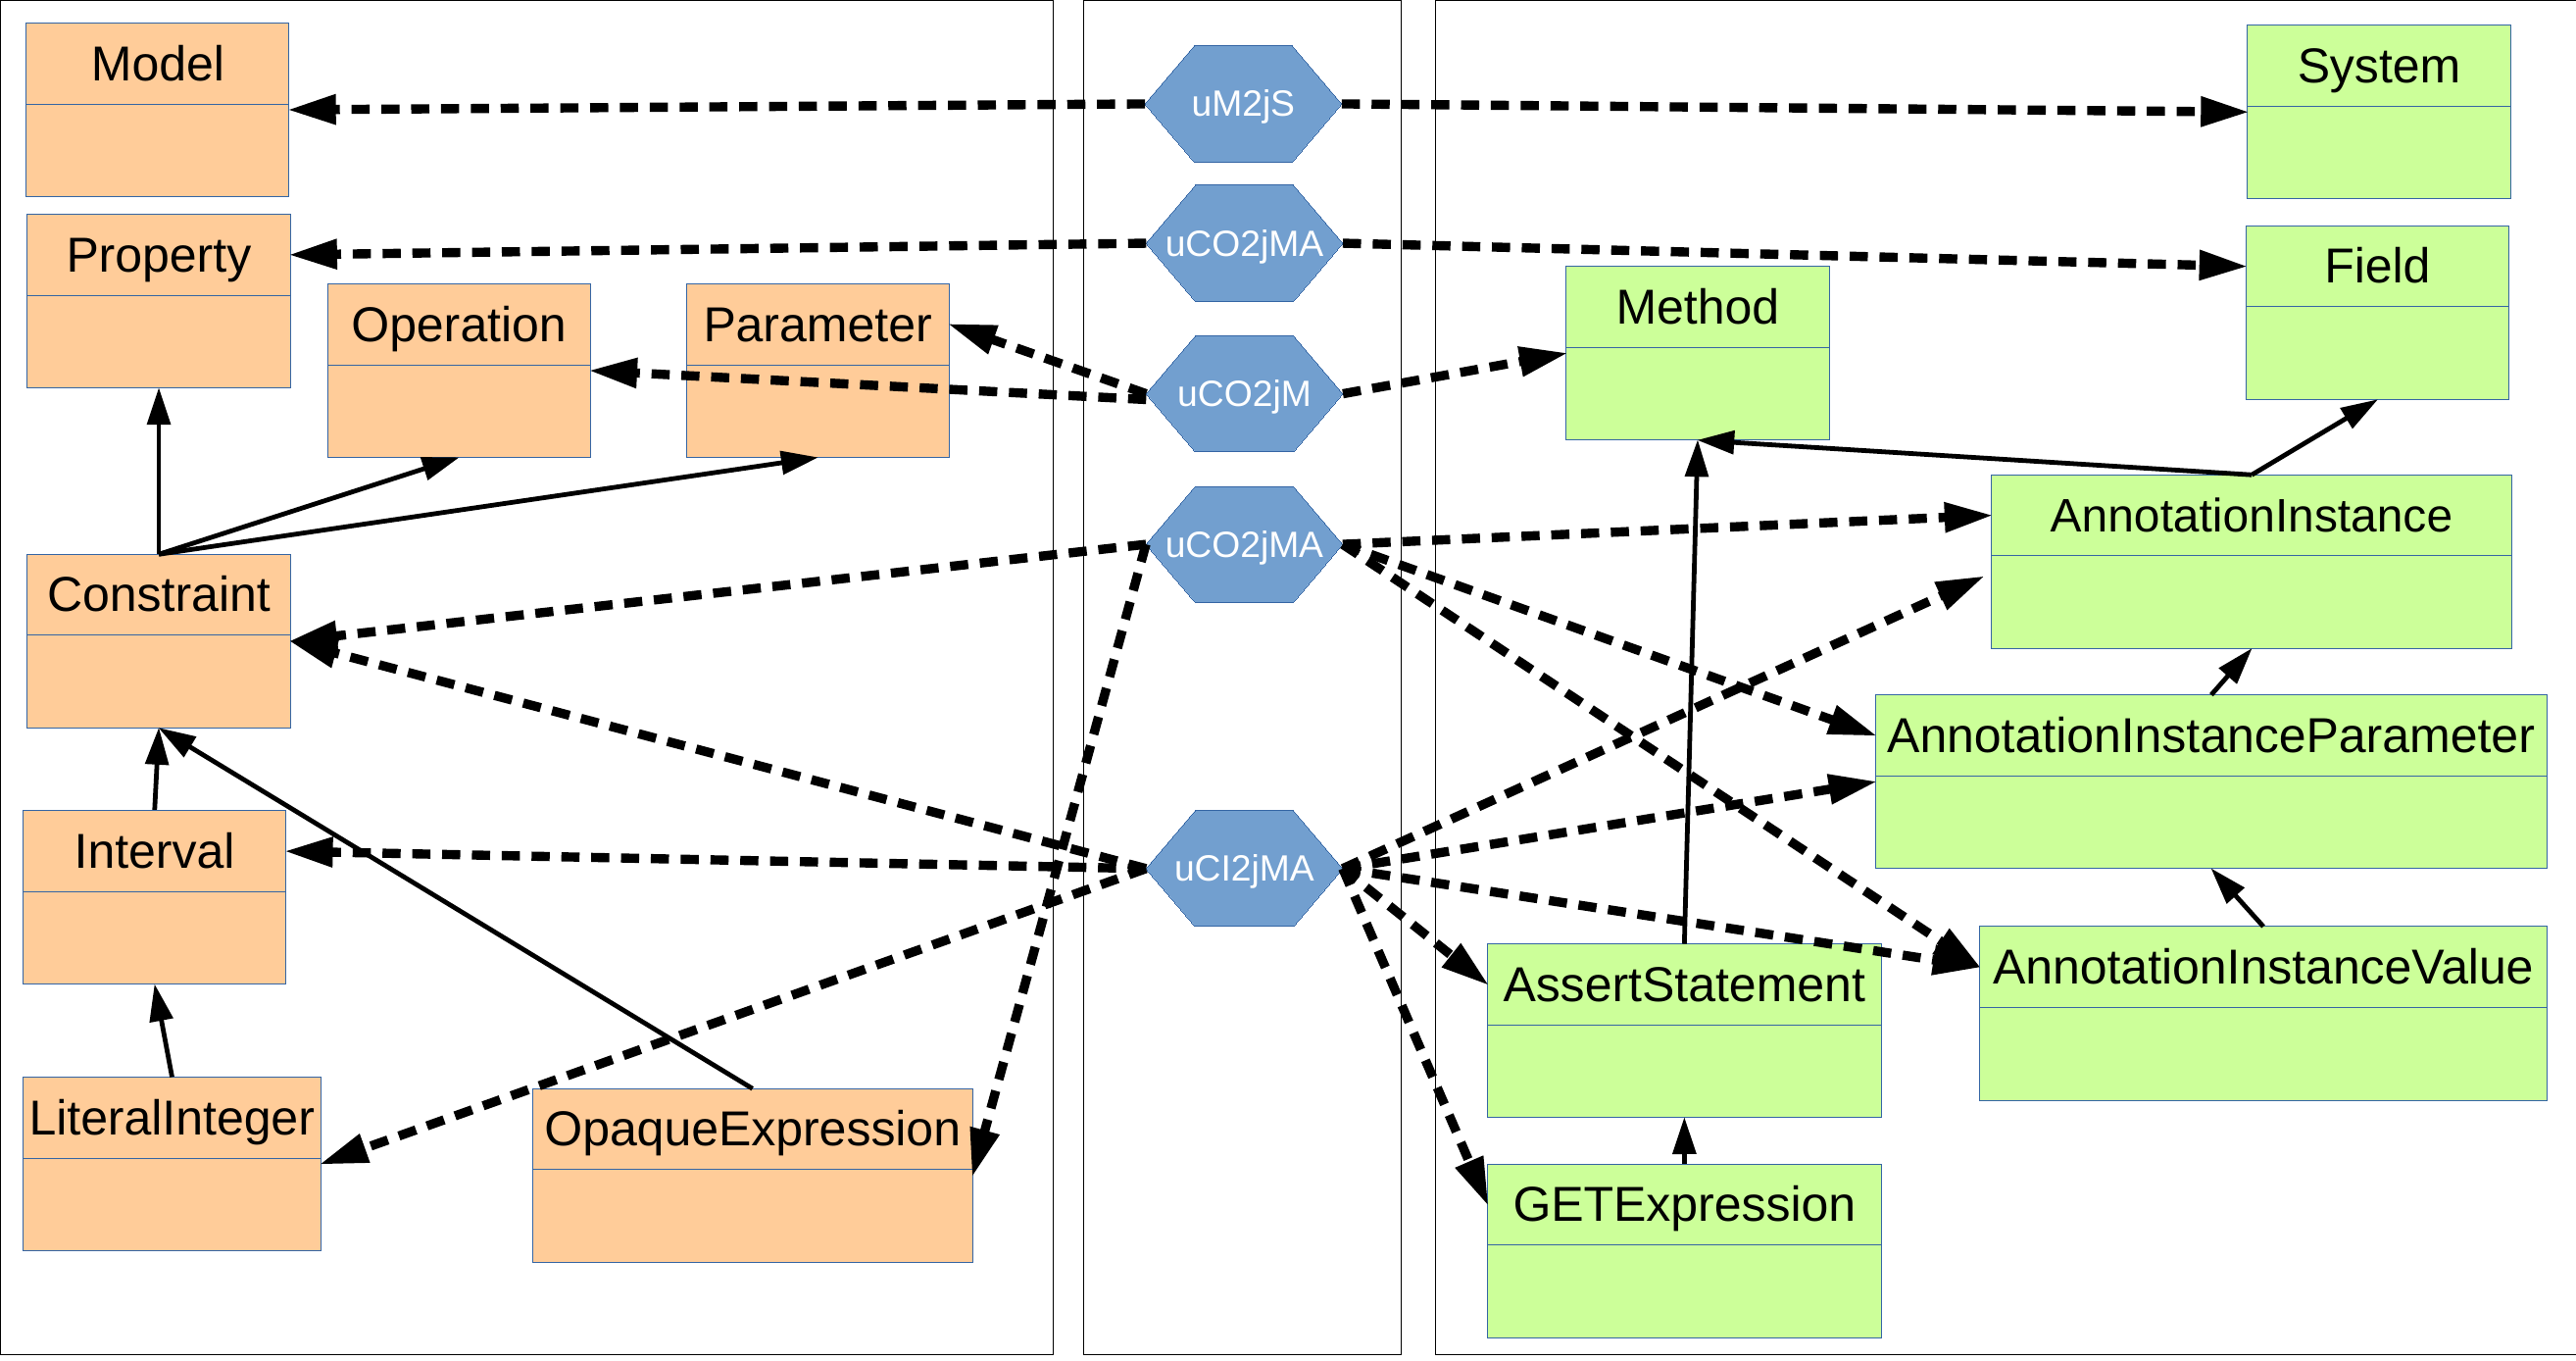

Model
System
uM2jS
uCO2jMA
Property
Field
Method
Operation
Parameter
uCO2jM
AnnotationInstance
uCO2jMA
Constraint
AnnotationInstanceParameter
Interval
uCI2jMA
AnnotationInstanceValue
AssertStatement
LiteralInteger
OpaqueExpression
GETExpression